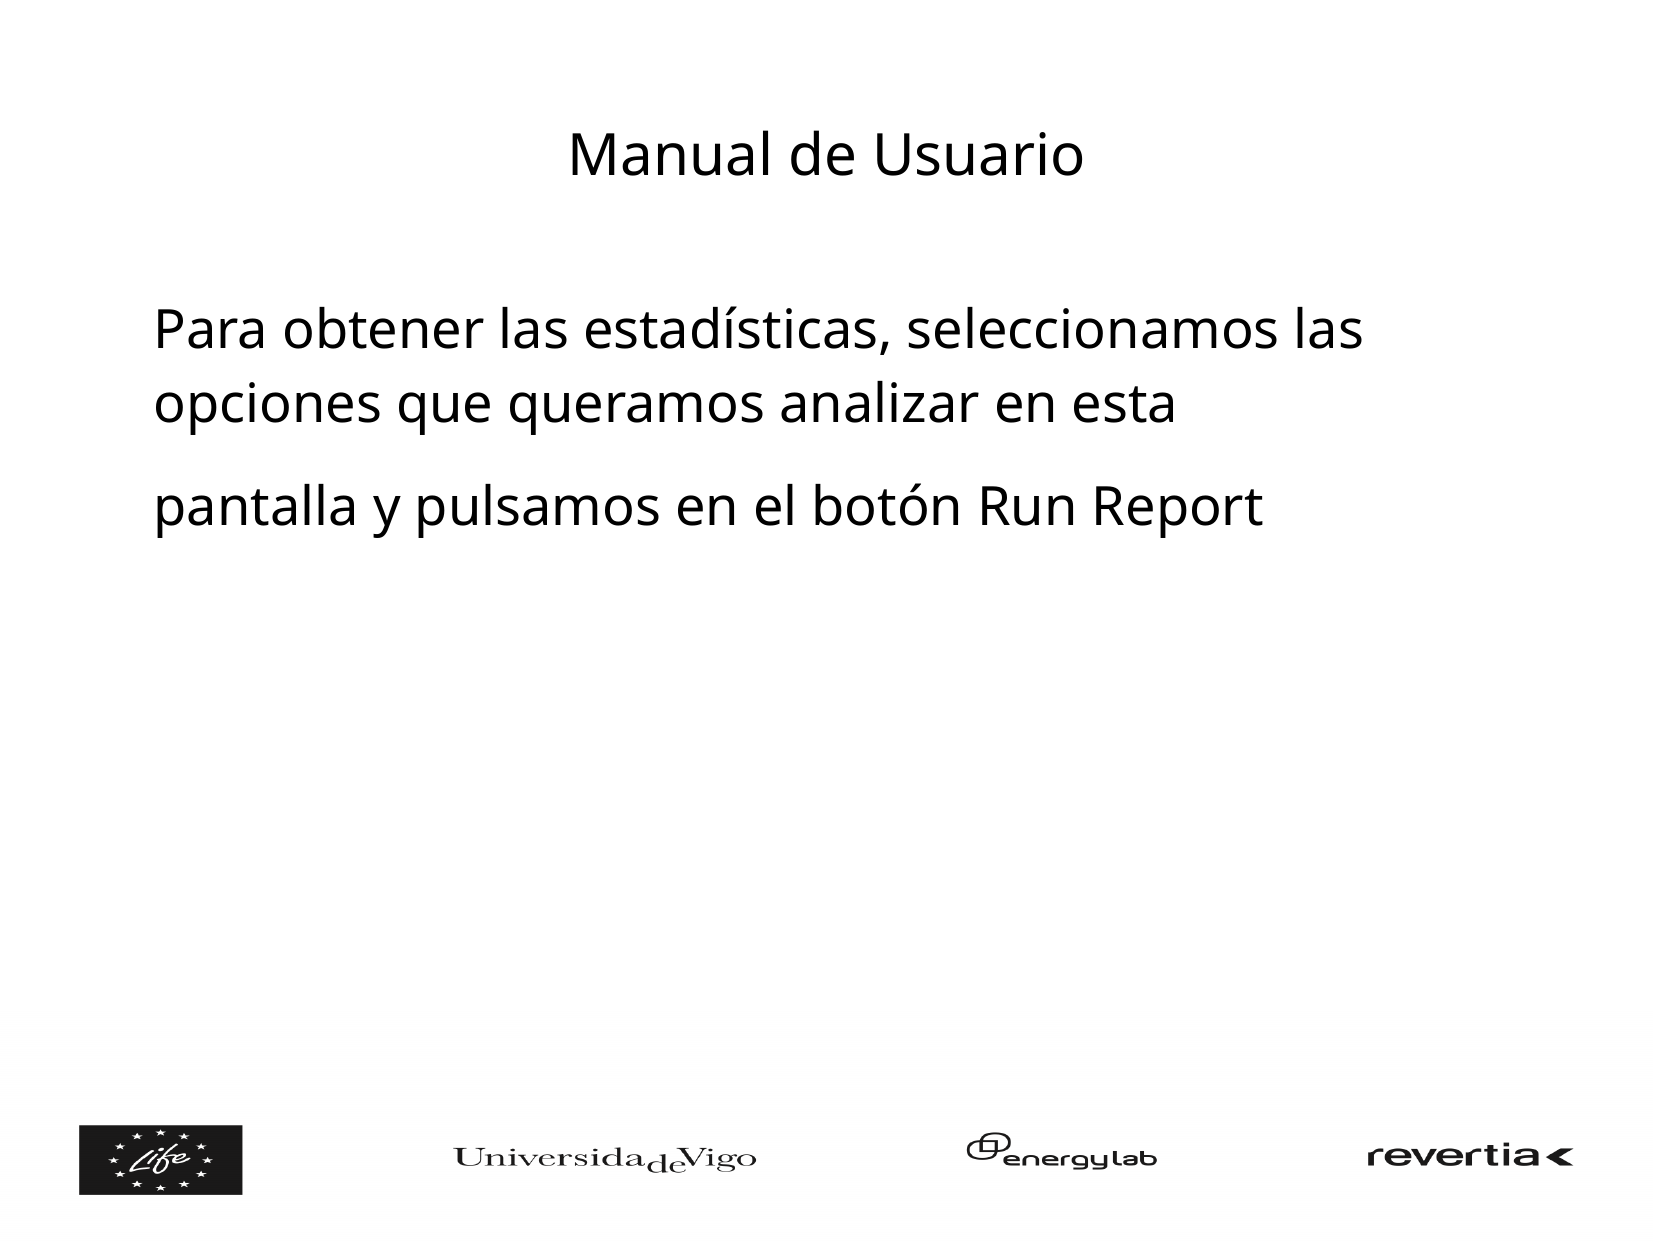

# Manual de Usuario
Para obtener las estadísticas, seleccionamos las opciones que queramos analizar en esta
pantalla y pulsamos en el botón Run Report